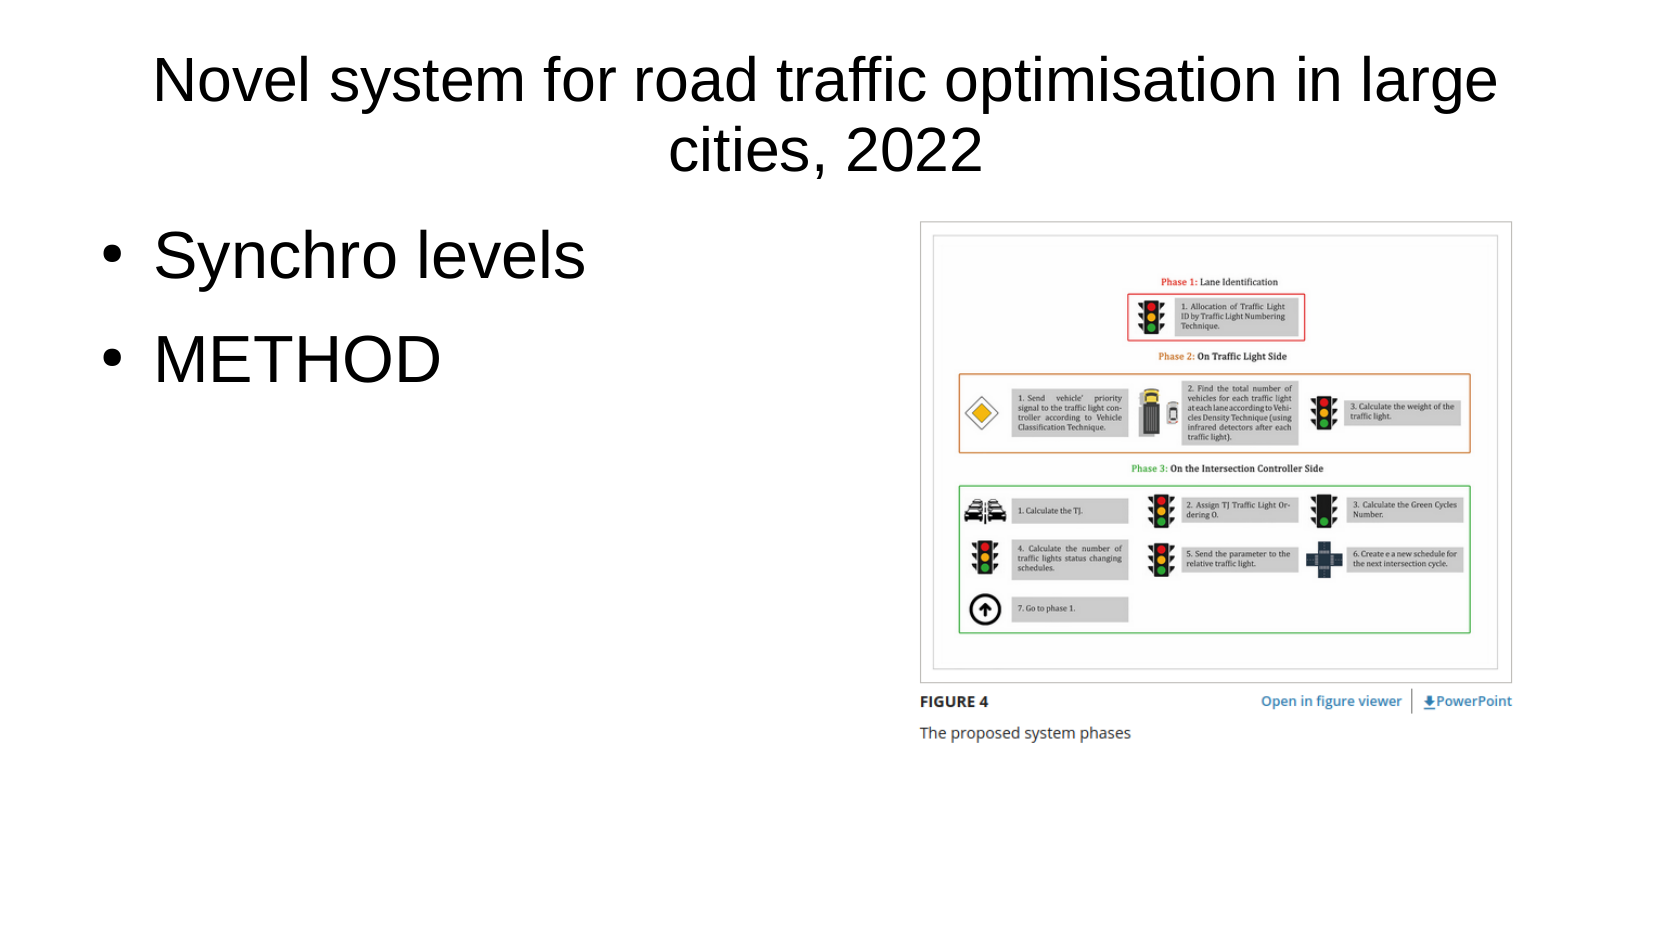

# Novel system for road traffic optimisation in large cities, 2022
Synchro levels
METHOD